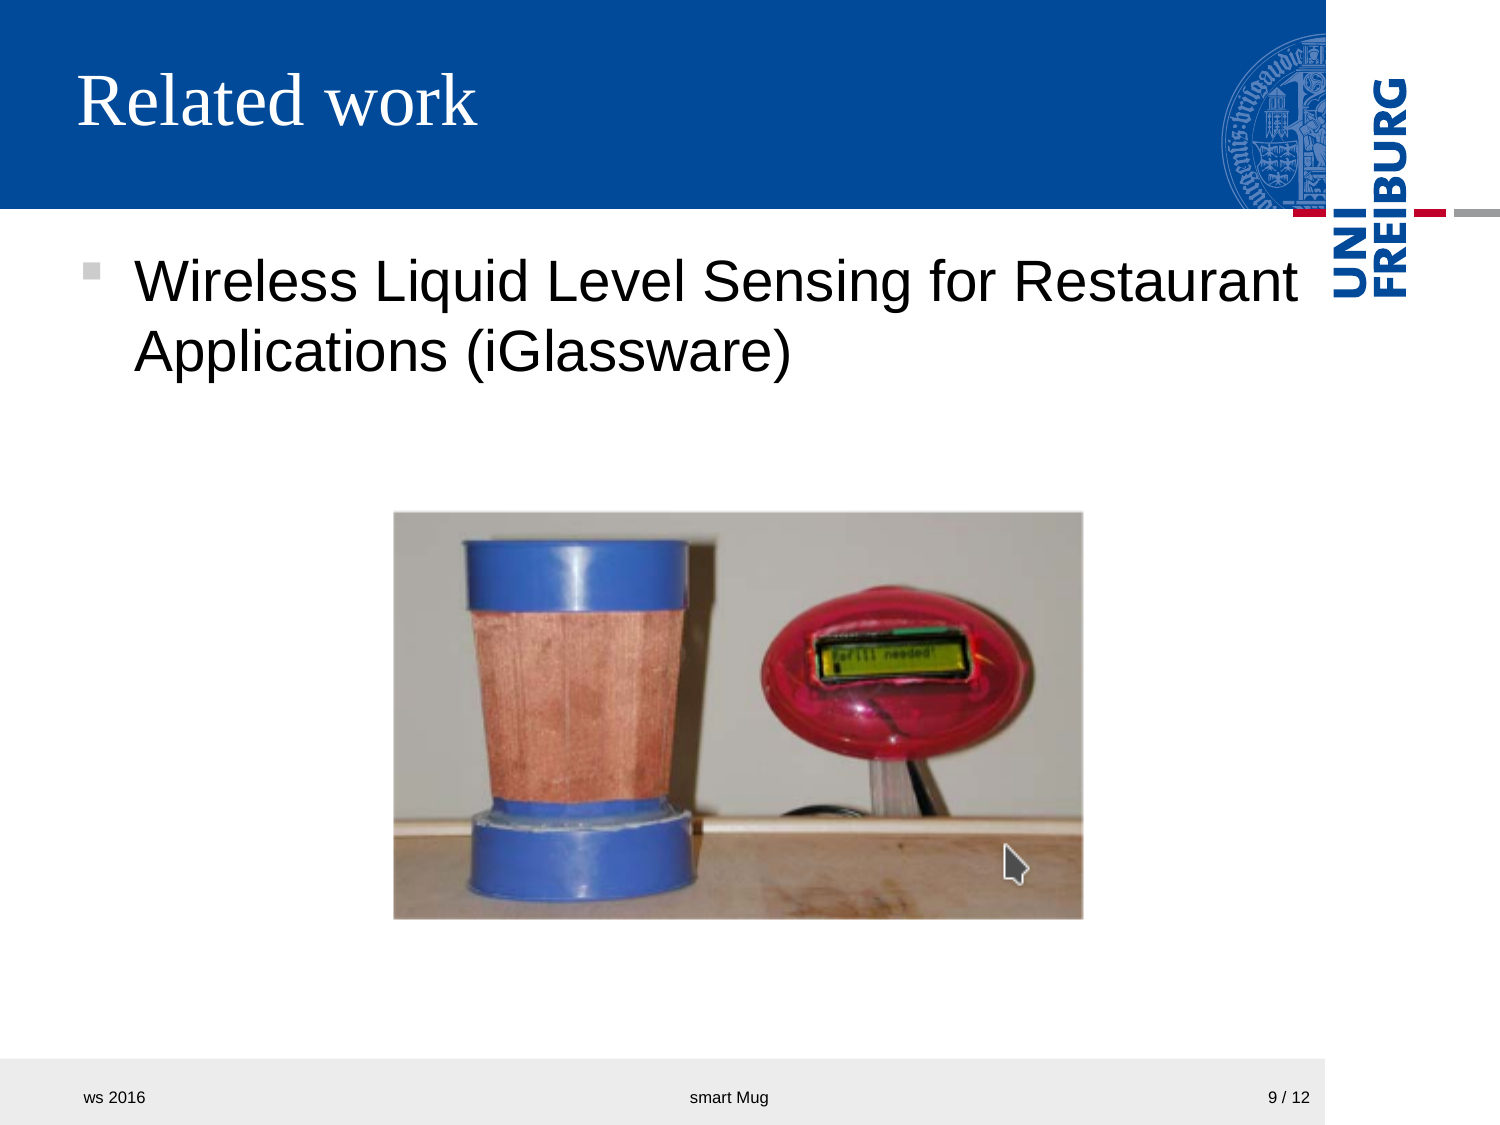

# Related work
Wireless Liquid Level Sensing for Restaurant Applications (iGlassware)